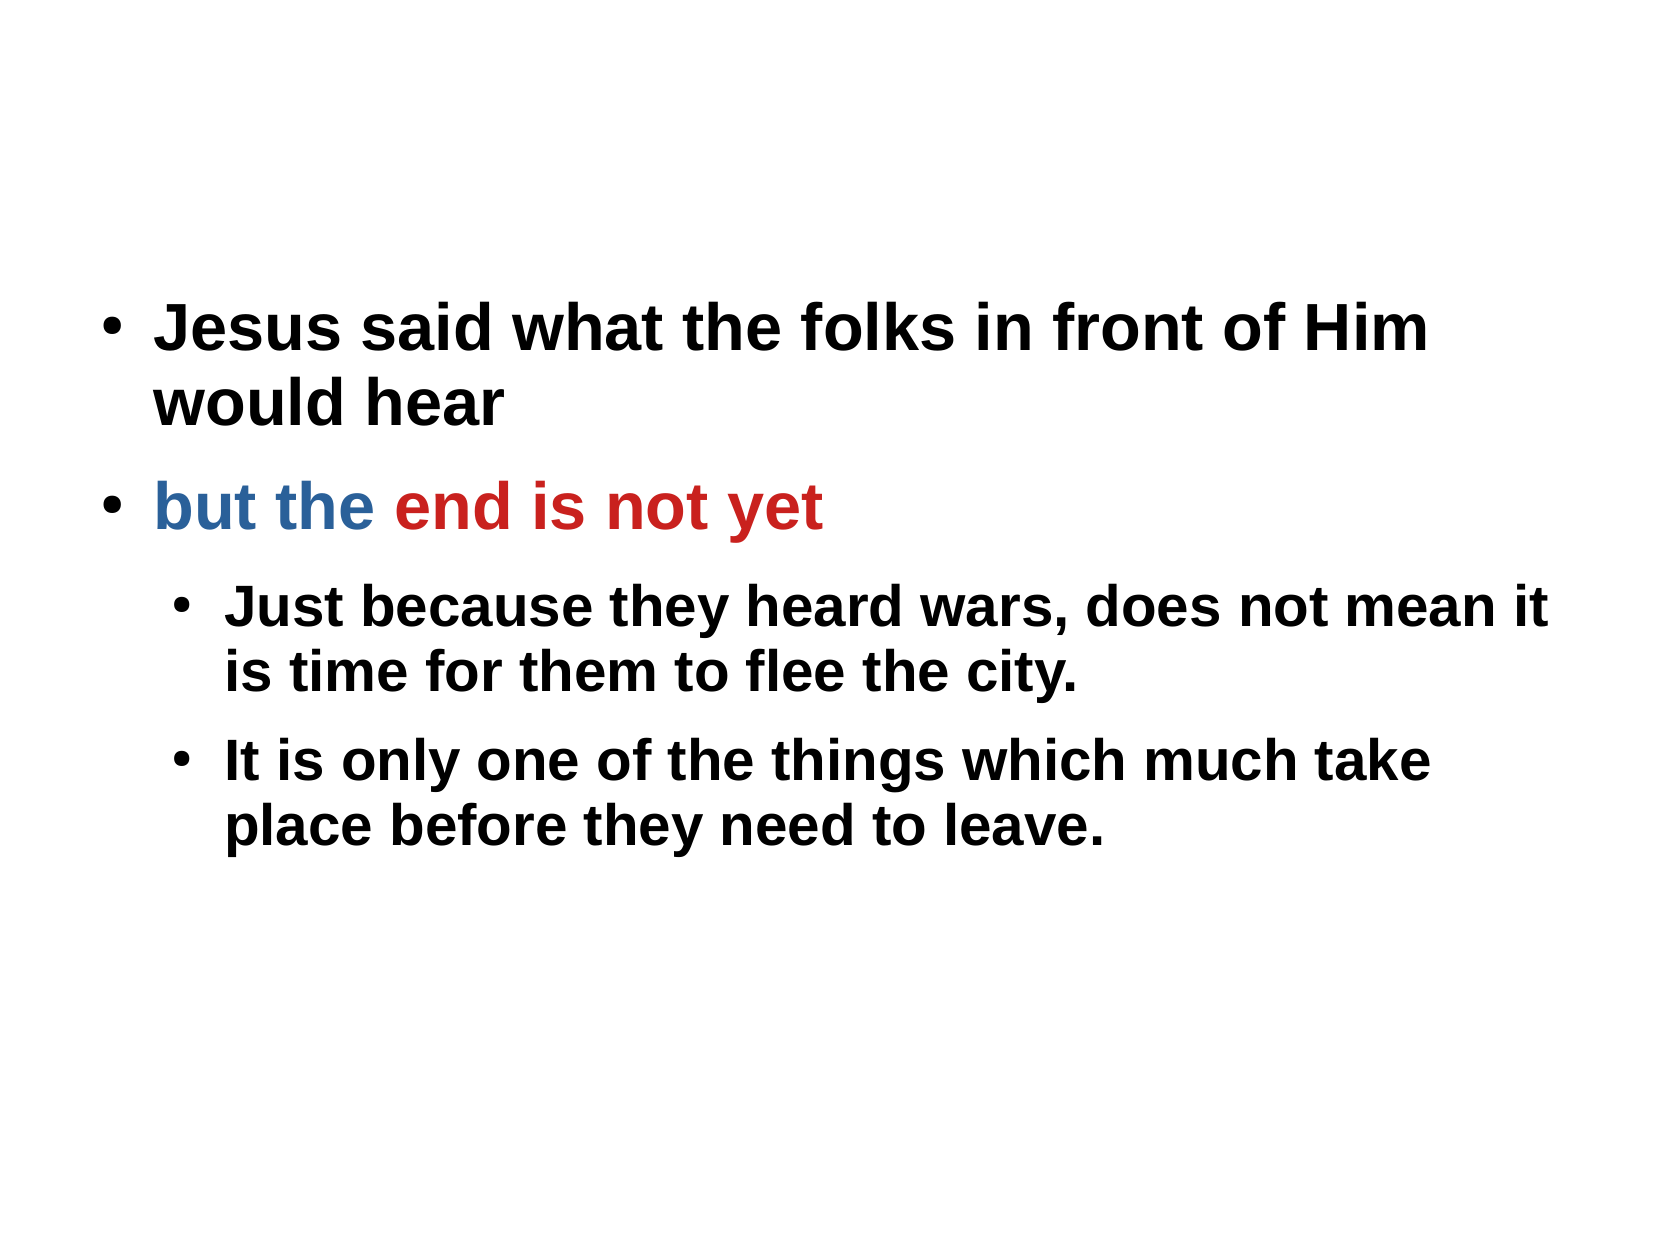

#
Jesus said what the folks in front of Him would hear
but the end is not yet
Just because they heard wars, does not mean it is time for them to flee the city.
It is only one of the things which much take place before they need to leave.